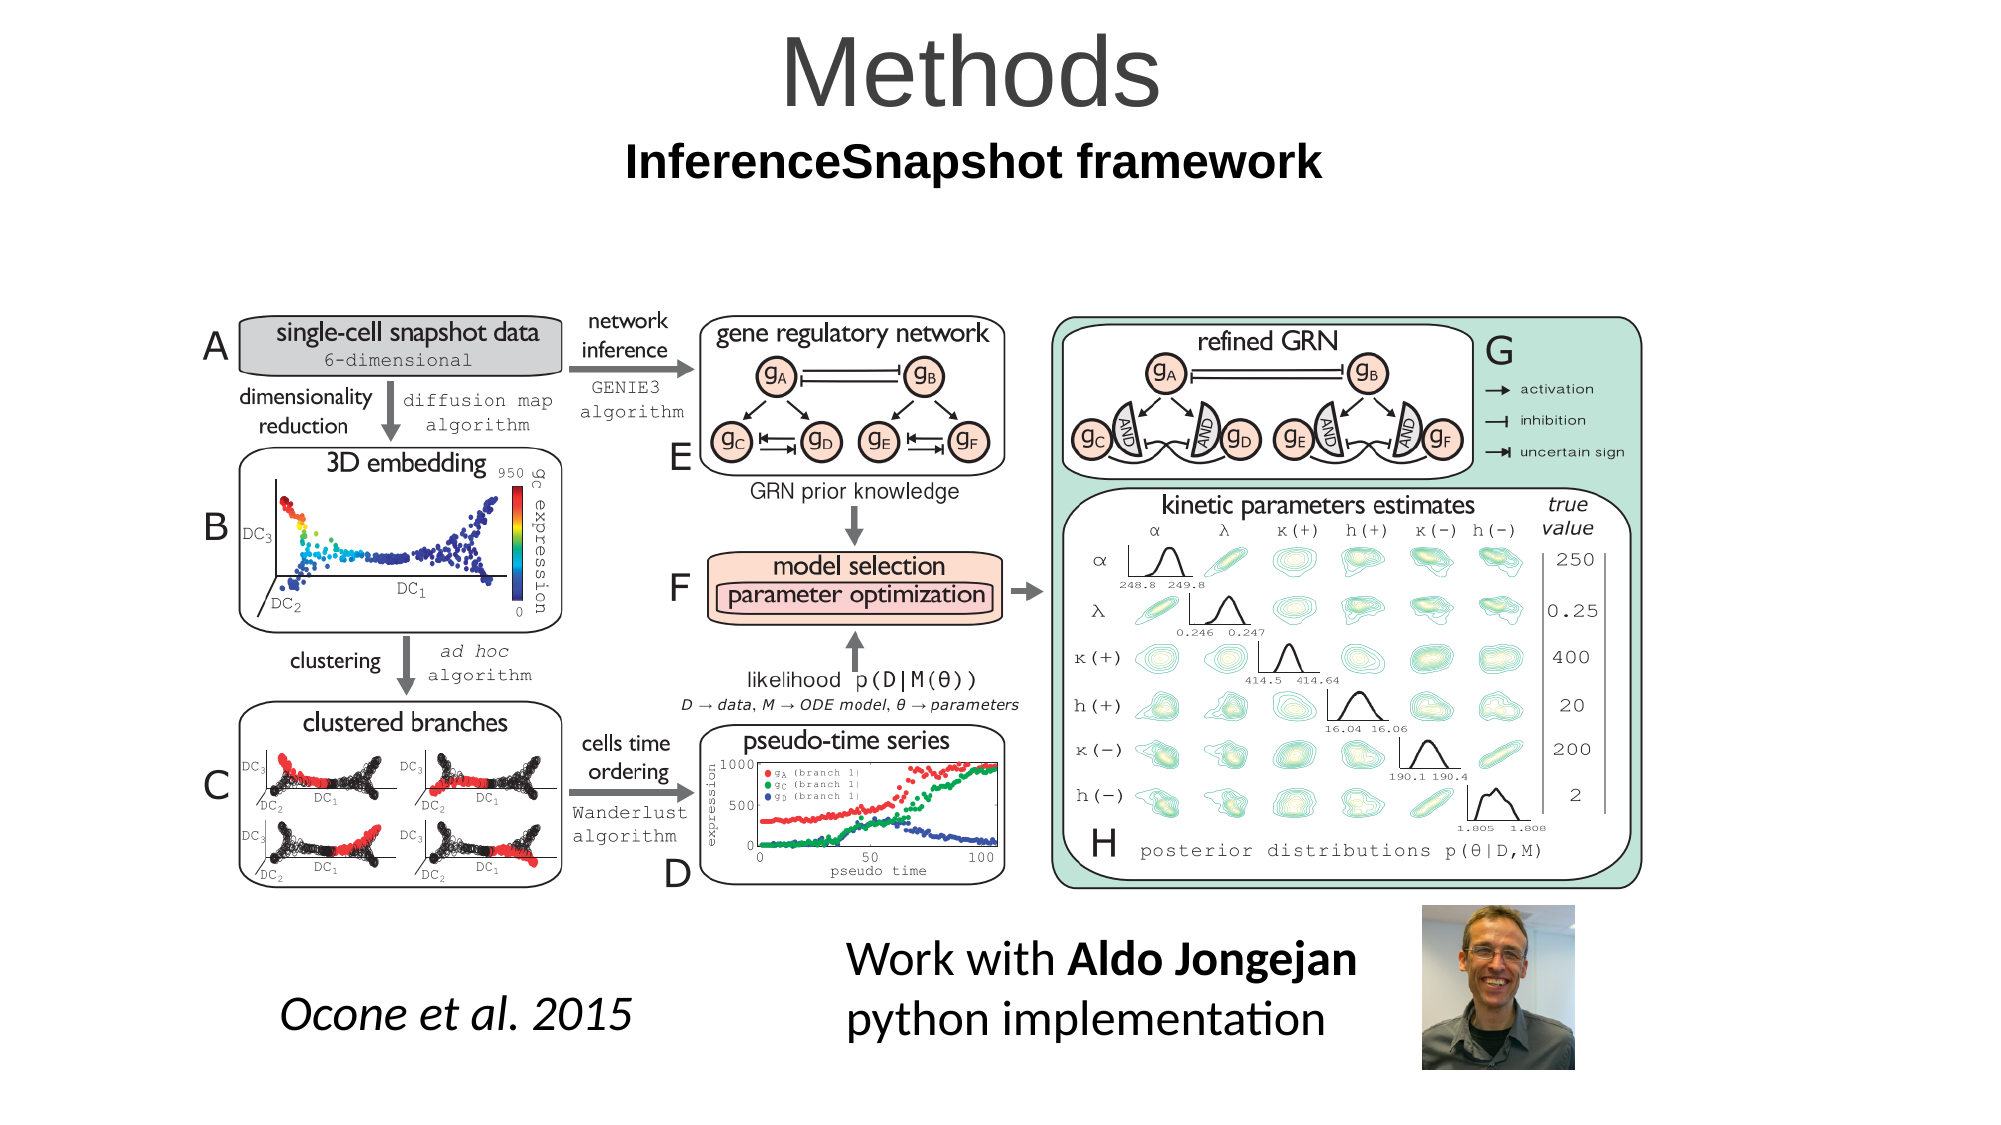

Methods
InferenceSnapshot framework
Work with Aldo Jongejan
python implementation
Ocone et al. 2015